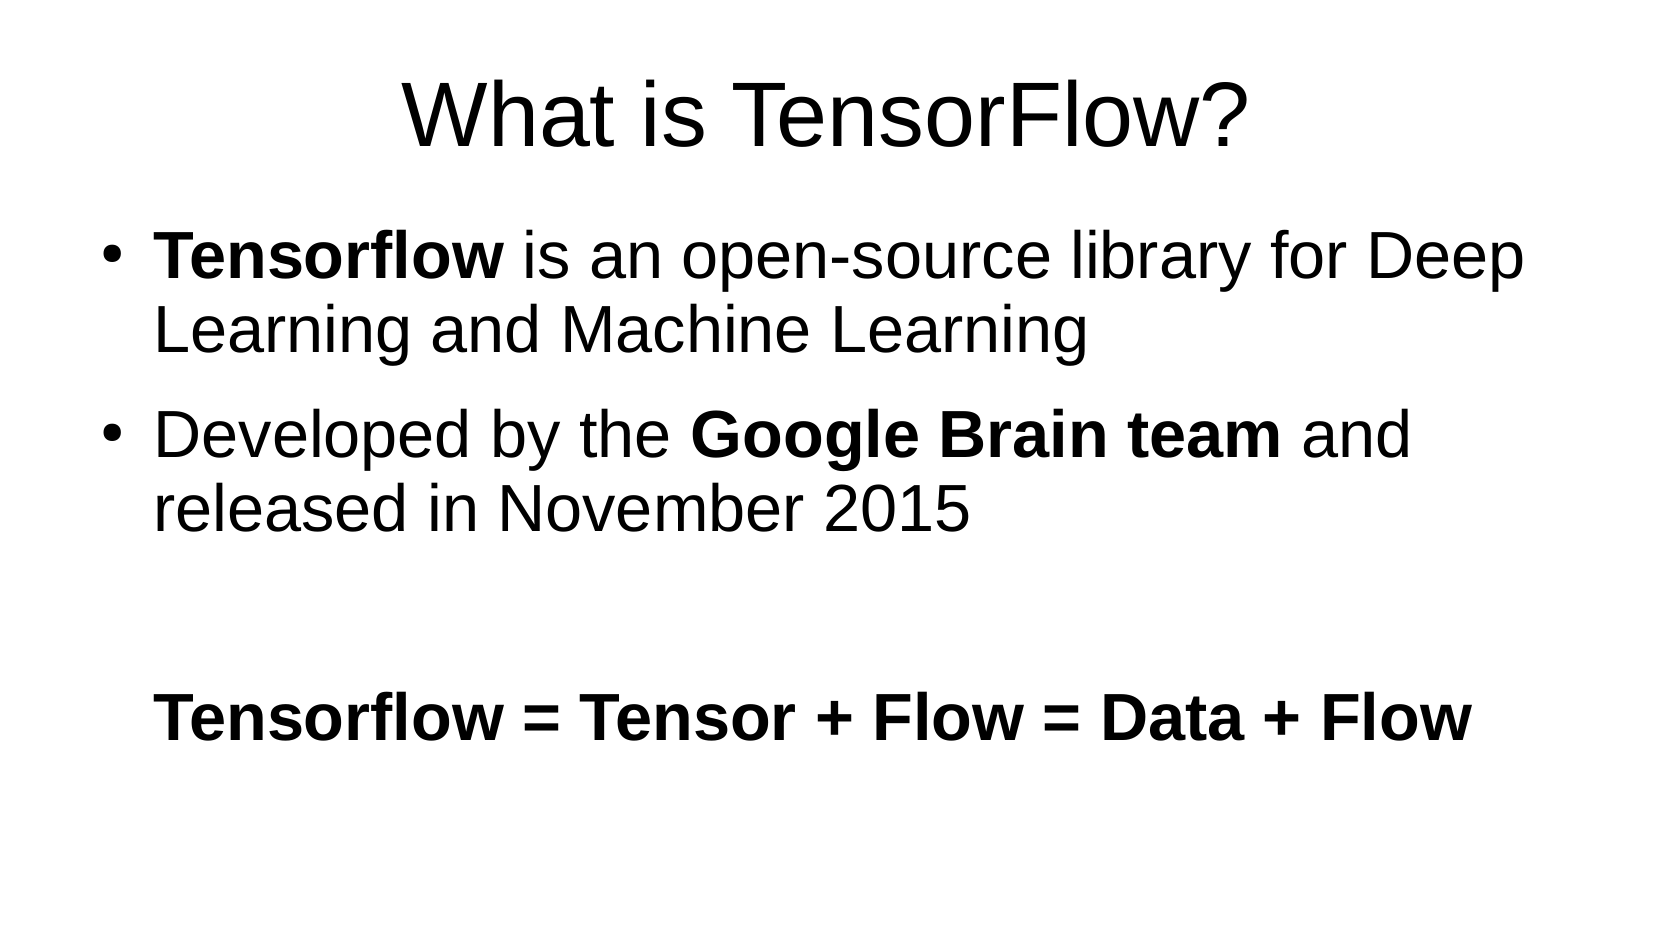

# What is TensorFlow?
Tensorflow is an open-source library for Deep Learning and Machine Learning
Developed by the Google Brain team and released in November 2015
Tensorflow = Tensor + Flow = Data + Flow